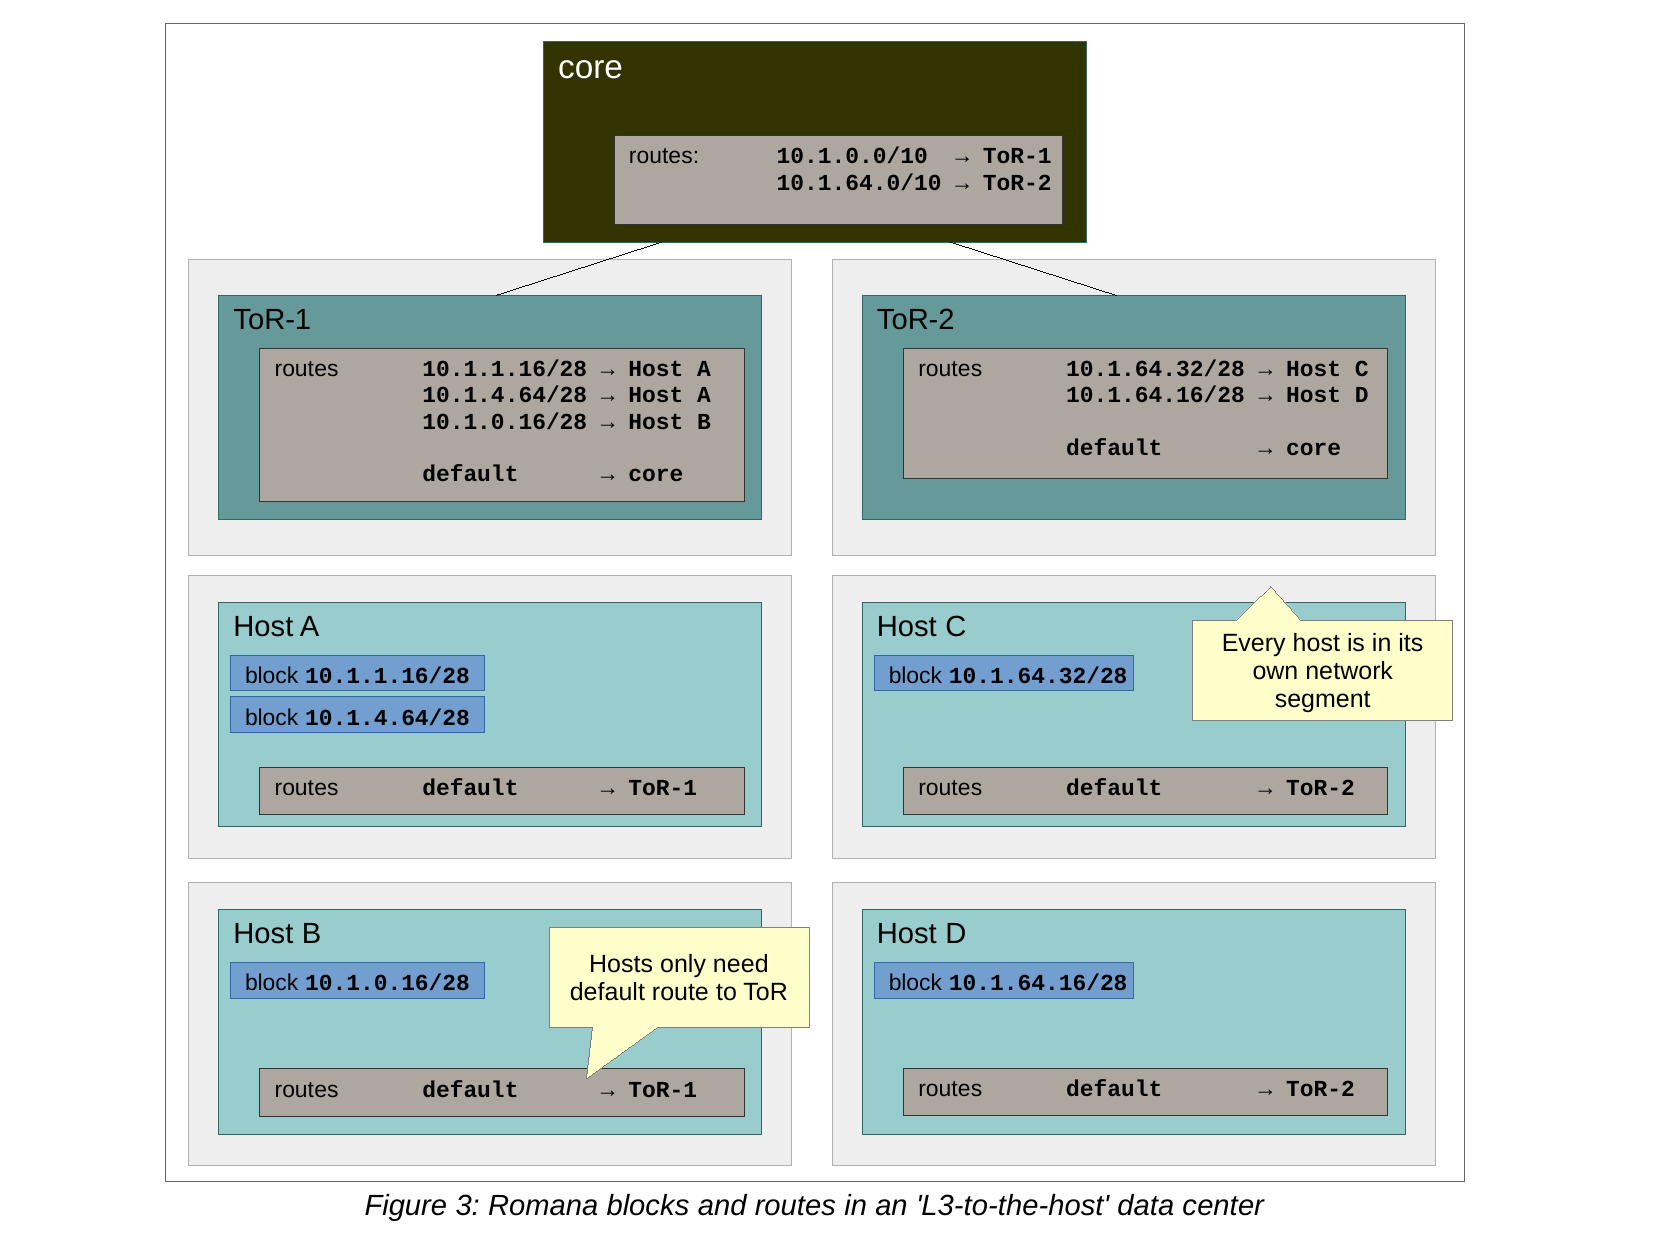

core
routes:		10.1.0.0/10 → ToR-1
		10.1.64.0/10 → ToR-2
ToR-1
ToR-2
routes		10.1.1.16/28 → Host A
		10.1.4.64/28 → Host A
		10.1.0.16/28 → Host B
		default → core
routes		10.1.64.32/28 → Host C
		10.1.64.16/28 → Host D
		default → core
Host A
Host C
Every host is in its own network segment
block 10.1.1.16/28
block 10.1.64.32/28
block 10.1.4.64/28
routes		default → ToR-2
routes		default → ToR-1
Host B
Host D
Hosts only need default route to ToR
block 10.1.0.16/28
block 10.1.64.16/28
routes		default → ToR-2
routes		default → ToR-1
Figure 3: Romana blocks and routes in an 'L3-to-the-host' data center